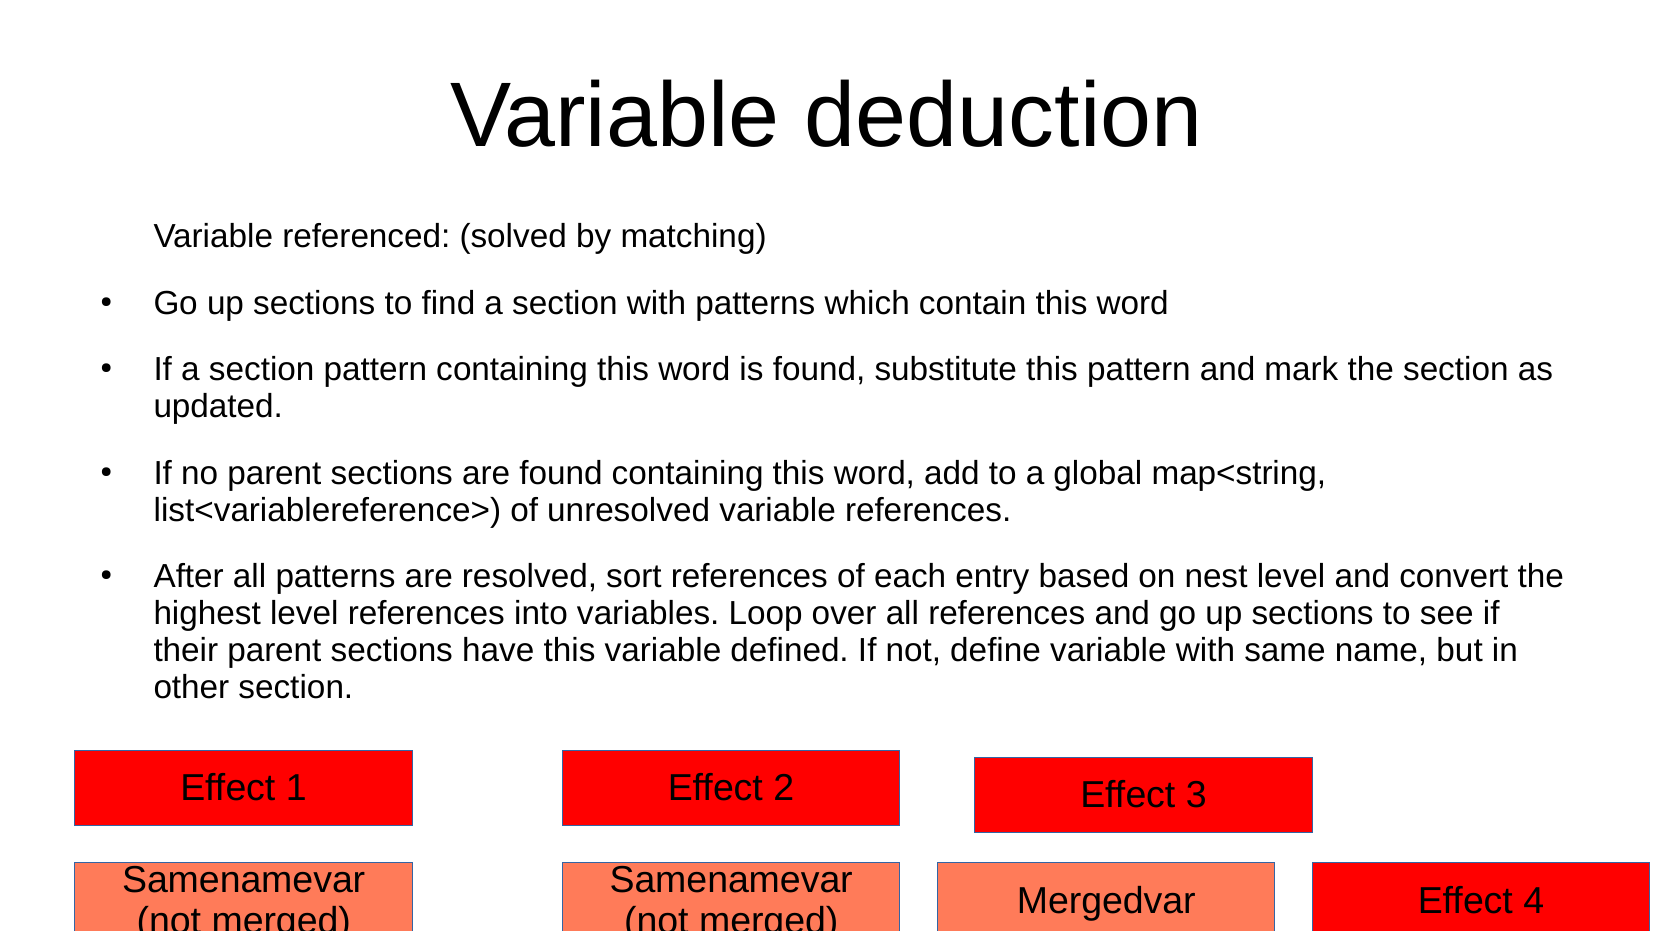

# Variable deduction
Variable referenced: (solved by matching)
Go up sections to find a section with patterns which contain this word
If a section pattern containing this word is found, substitute this pattern and mark the section as updated.
If no parent sections are found containing this word, add to a global map<string, list<variablereference>) of unresolved variable references.
After all patterns are resolved, sort references of each entry based on nest level and convert the highest level references into variables. Loop over all references and go up sections to see if their parent sections have this variable defined. If not, define variable with same name, but in other section.
Effect 1
Effect 2
Effect 3
Samenamevar (not merged)
Samenamevar (not merged)
Mergedvar
Effect 4
Mergedvar